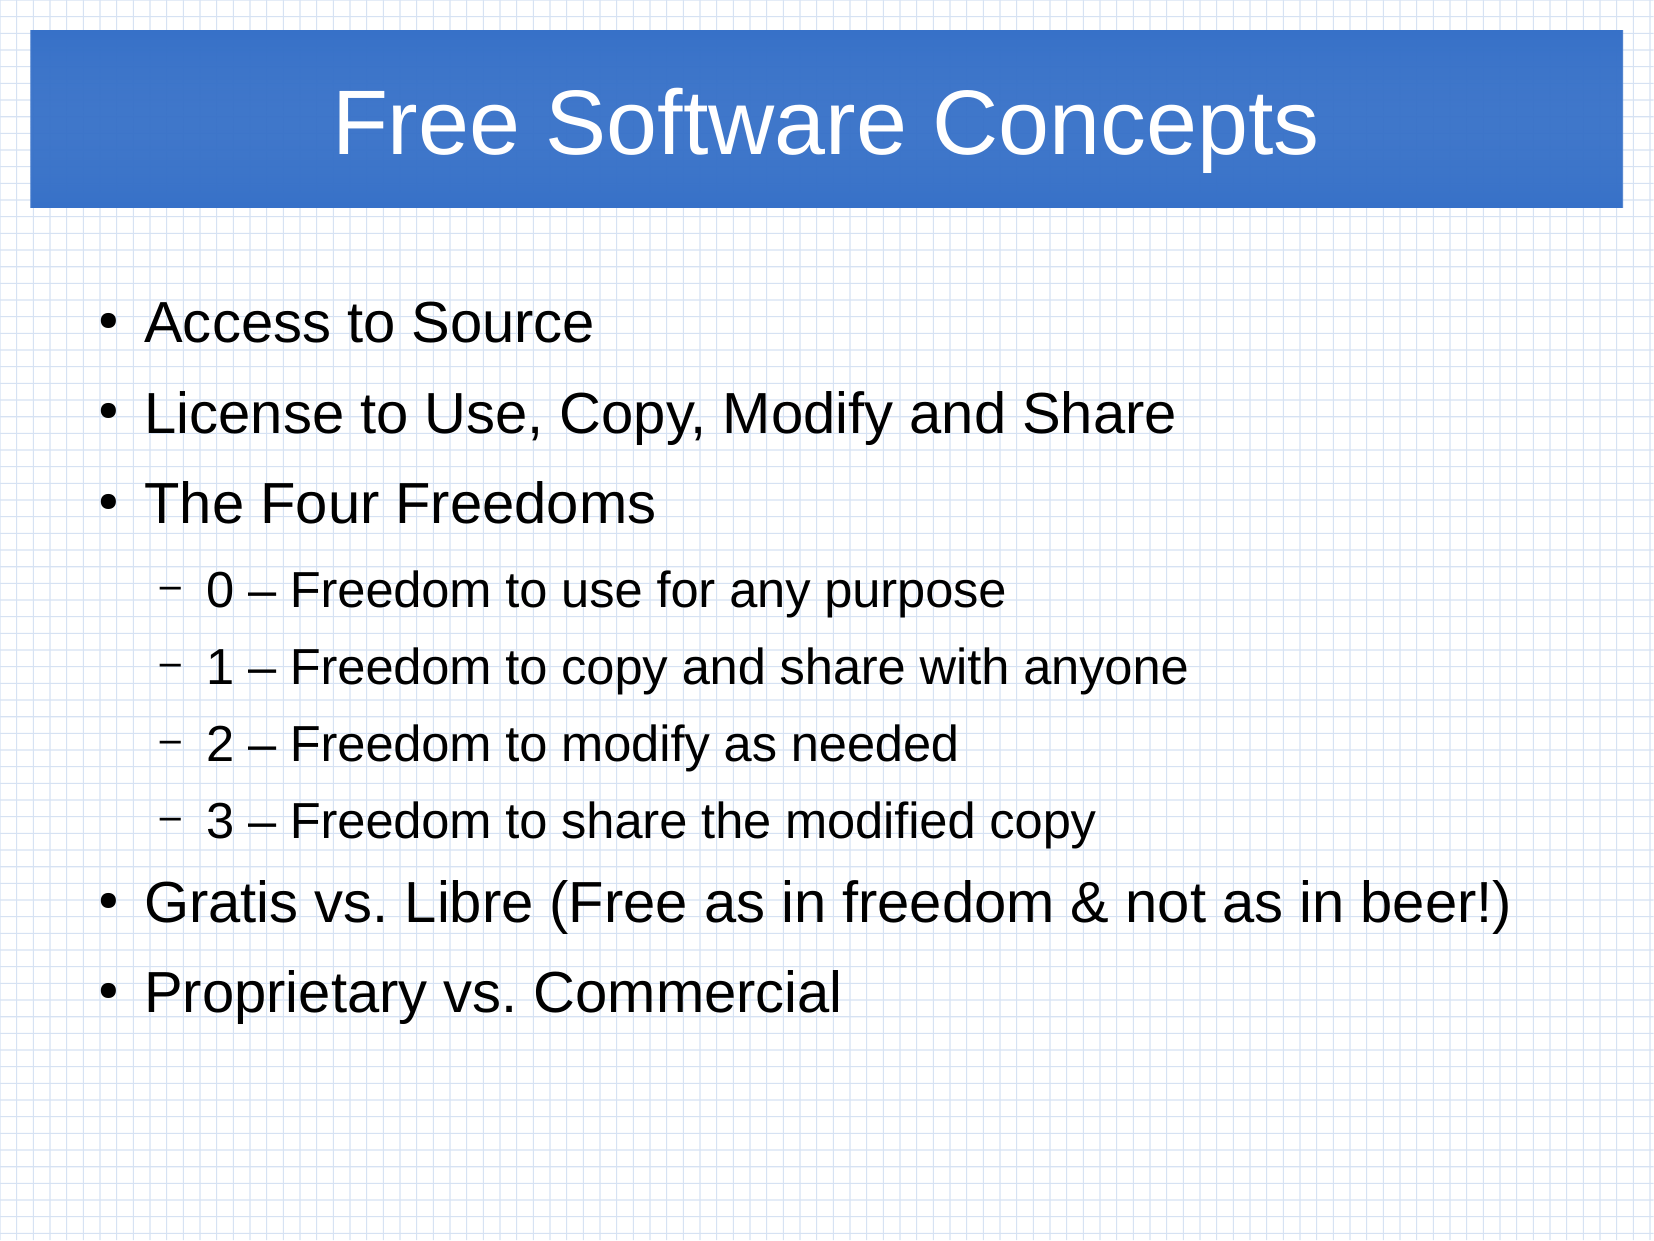

# Free Software Concepts
Access to Source
License to Use, Copy, Modify and Share
The Four Freedoms
0 – Freedom to use for any purpose
1 – Freedom to copy and share with anyone
2 – Freedom to modify as needed
3 – Freedom to share the modified copy
Gratis vs. Libre (Free as in freedom & not as in beer!)
Proprietary vs. Commercial